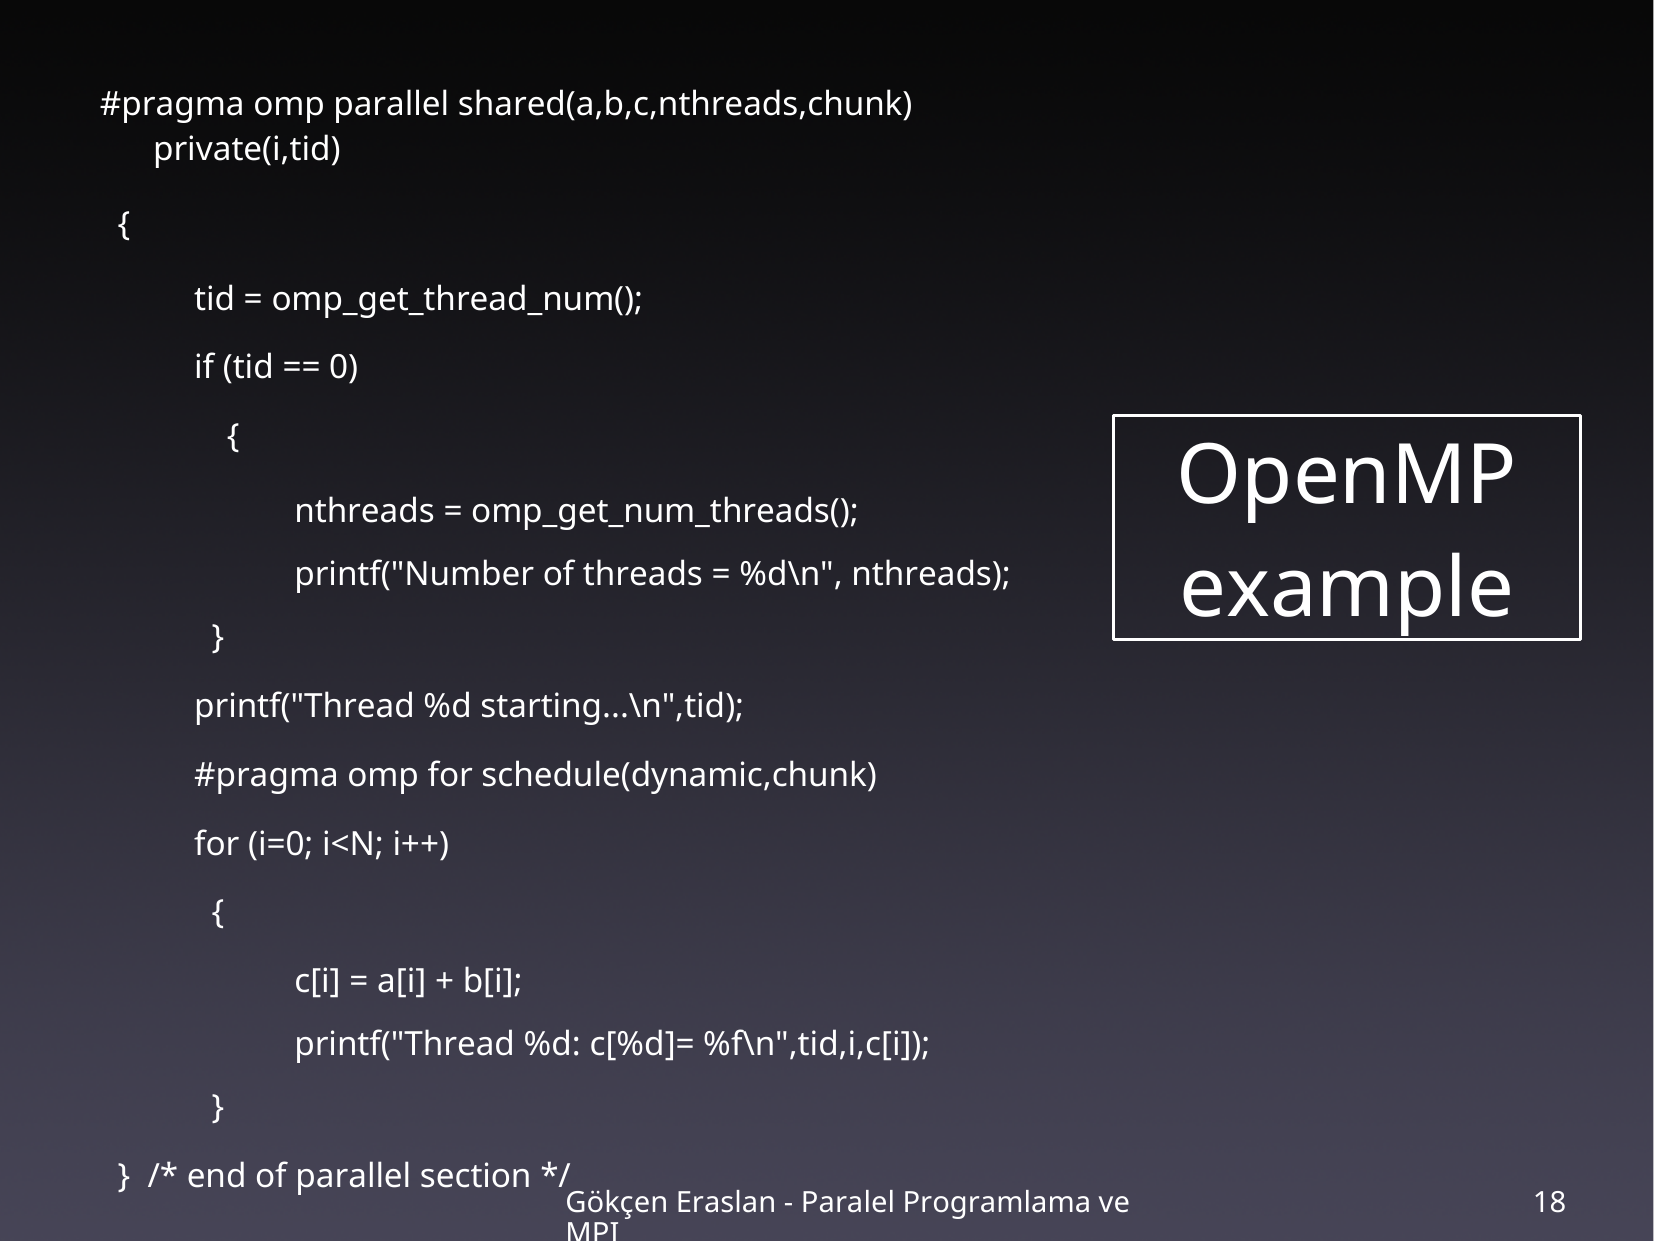

# #pragma omp parallel shared(a,b,c,nthreads,chunk) private(i,tid)
 {
 tid = omp_get_thread_num();
 if (tid == 0)
 	{
 nthreads = omp_get_num_threads();
 printf("Number of threads = %d\n", nthreads);
 }
 printf("Thread %d starting...\n",tid);
 #pragma omp for schedule(dynamic,chunk)
 for (i=0; i<N; i++)
 {
 c[i] = a[i] + b[i];
 printf("Thread %d: c[%d]= %f\n",tid,i,c[i]);
 }
 } /* end of parallel section */
OpenMP
example
Gökçen Eraslan - Paralel Programlama ve MPI
18